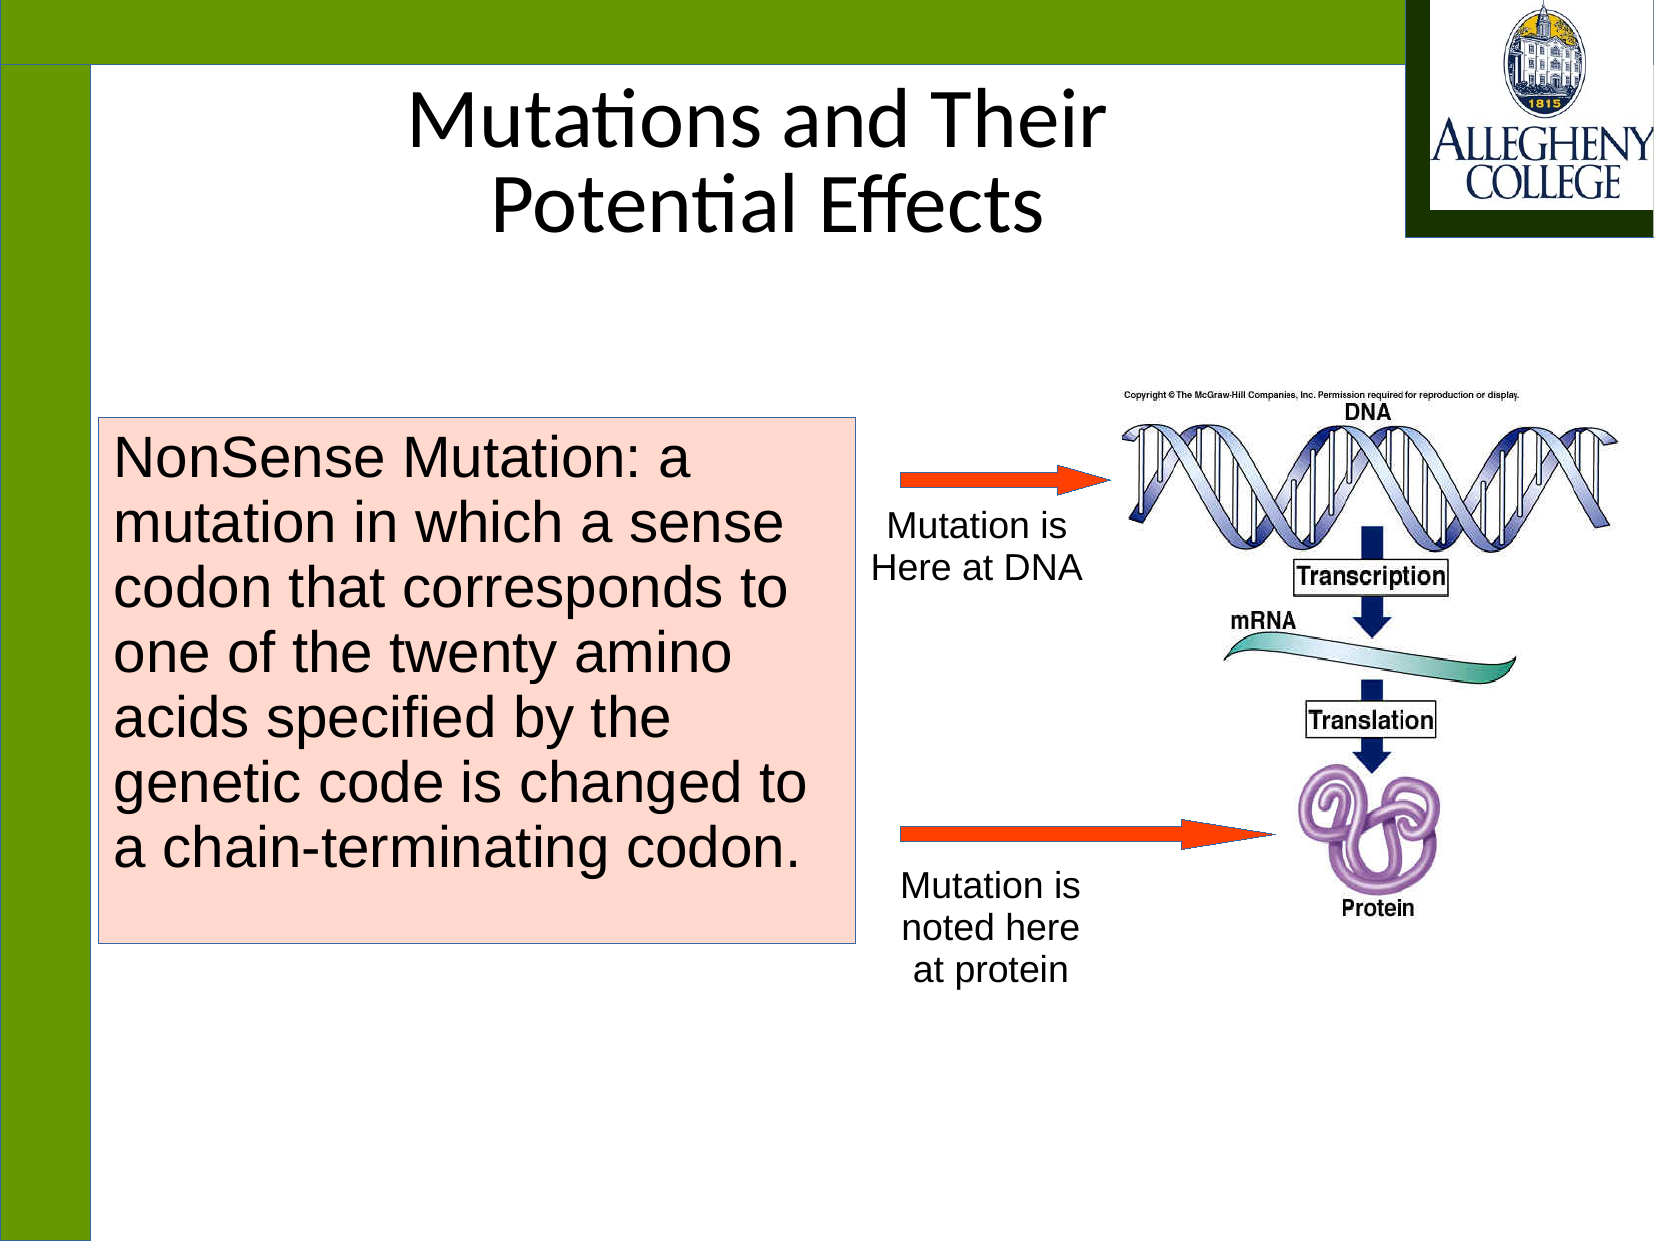

# Mutations and Their Potential Effects
NonSense Mutation: a mutation in which a sense codon that corresponds to one of the twenty amino acids specified by the genetic code is changed to a chain-terminating codon.
Mutation is
Here at DNA
Mutation is
noted here
at protein